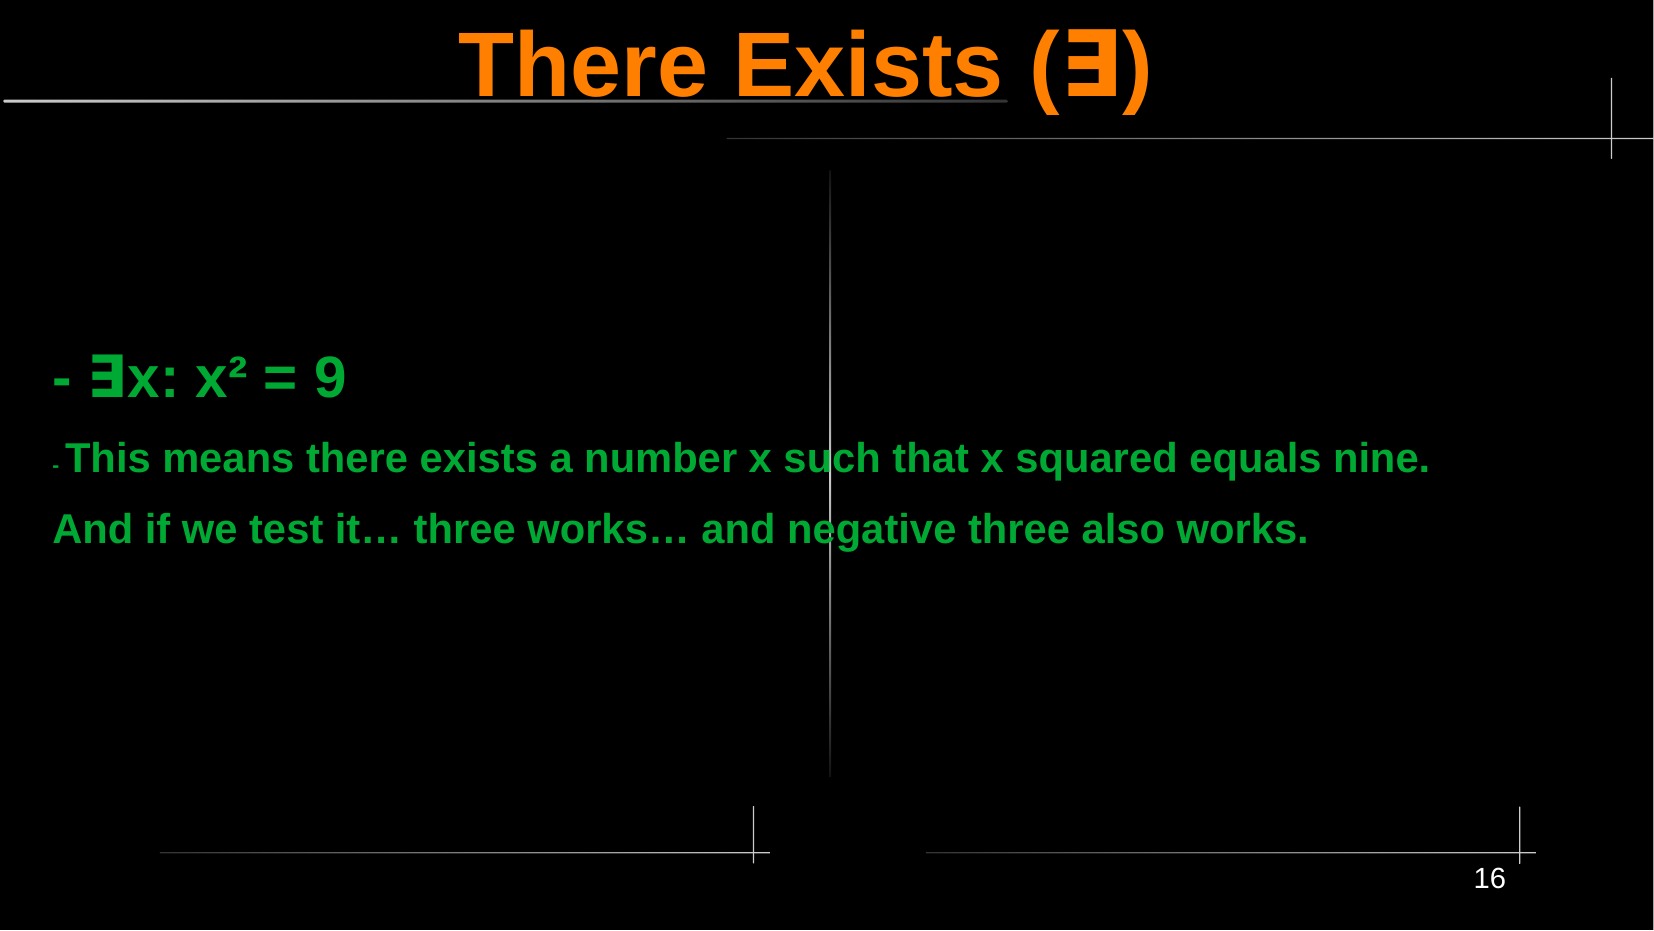

# There Exists (∃)
- ∃x: x² = 9
- This means there exists a number x such that x squared equals nine.
And if we test it… three works… and negative three also works.
16